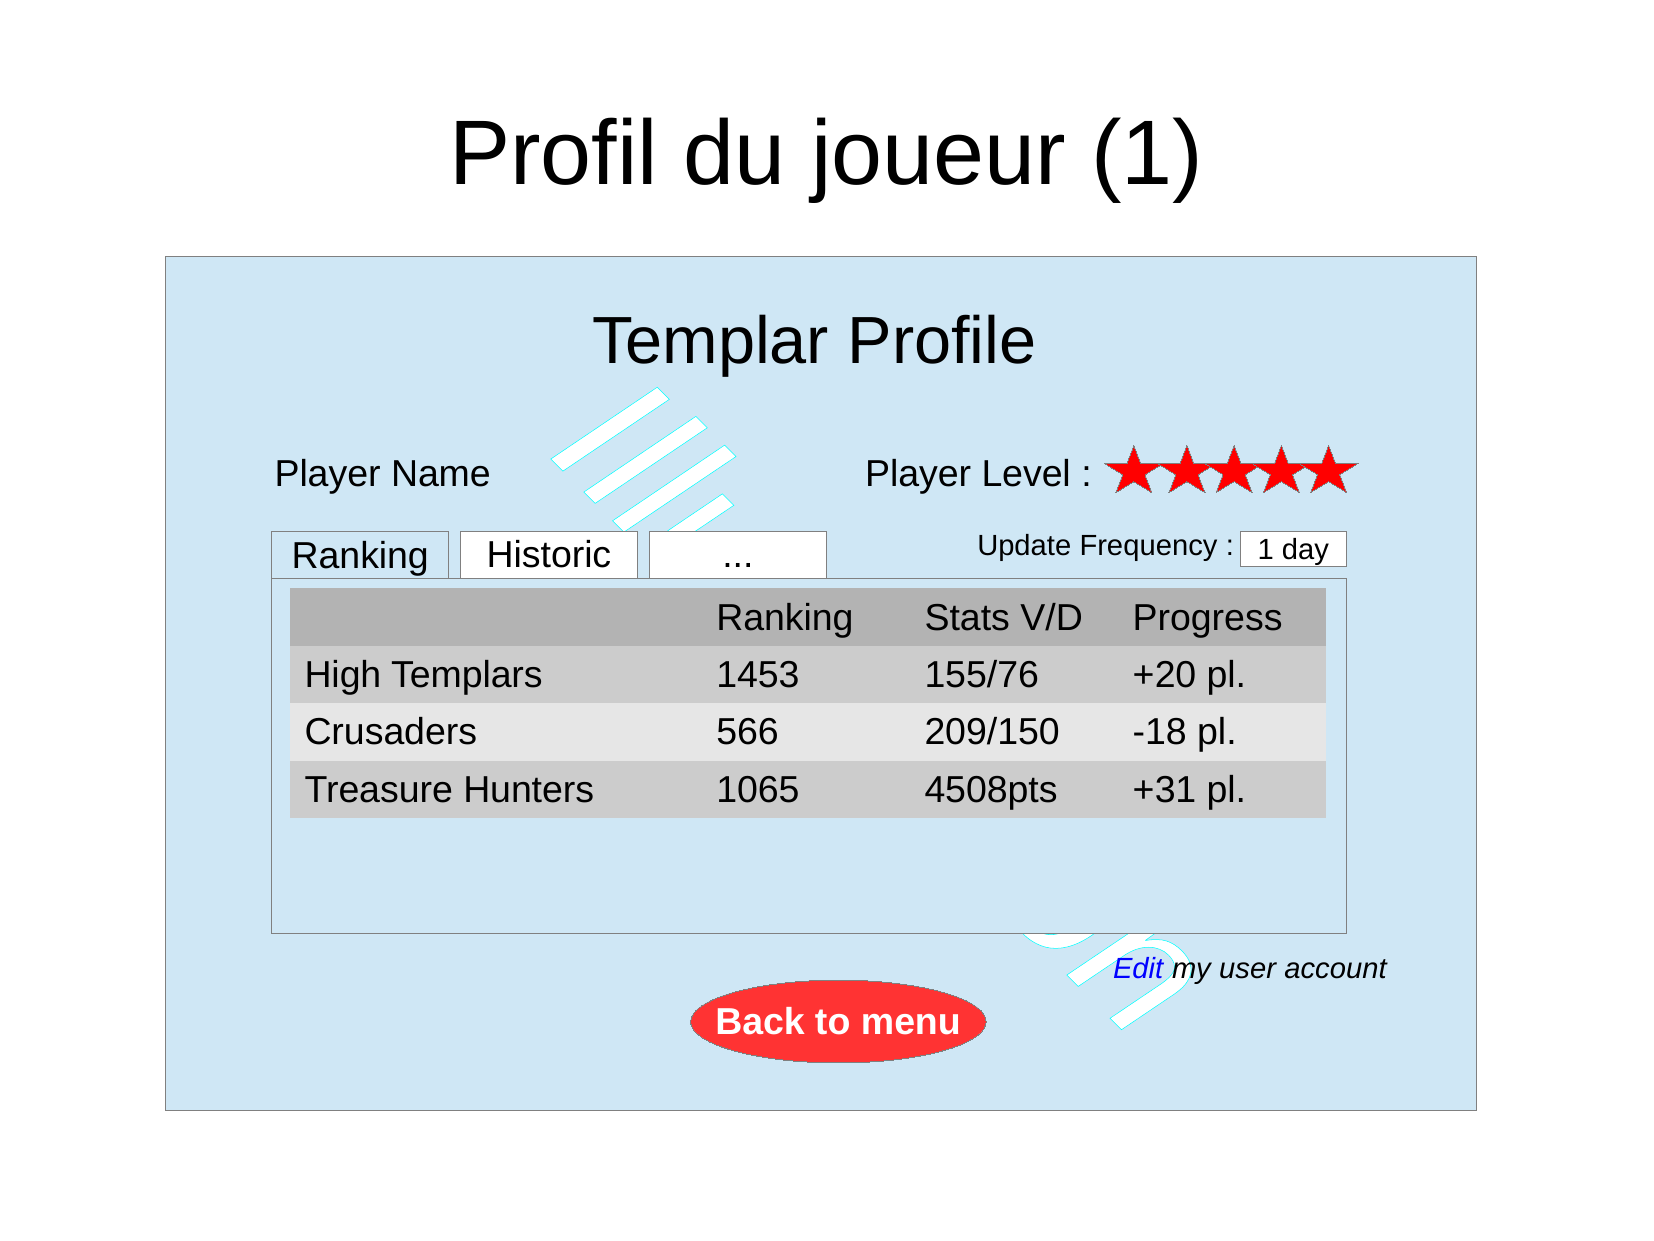

# Profil du joueur (1)
Templar Profile
Player Name
Player Level :
Update Frequency :
...
Historic
Ranking
1 day
| | Ranking | Stats V/D | Progress |
| --- | --- | --- | --- |
| High Templars | 1453 | 155/76 | +20 pl. |
| Crusaders | 566 | 209/150 | -18 pl. |
| Treasure Hunters | 1065 | 4508pts | +31 pl. |
Illustration
Edit my user account
Back to menu